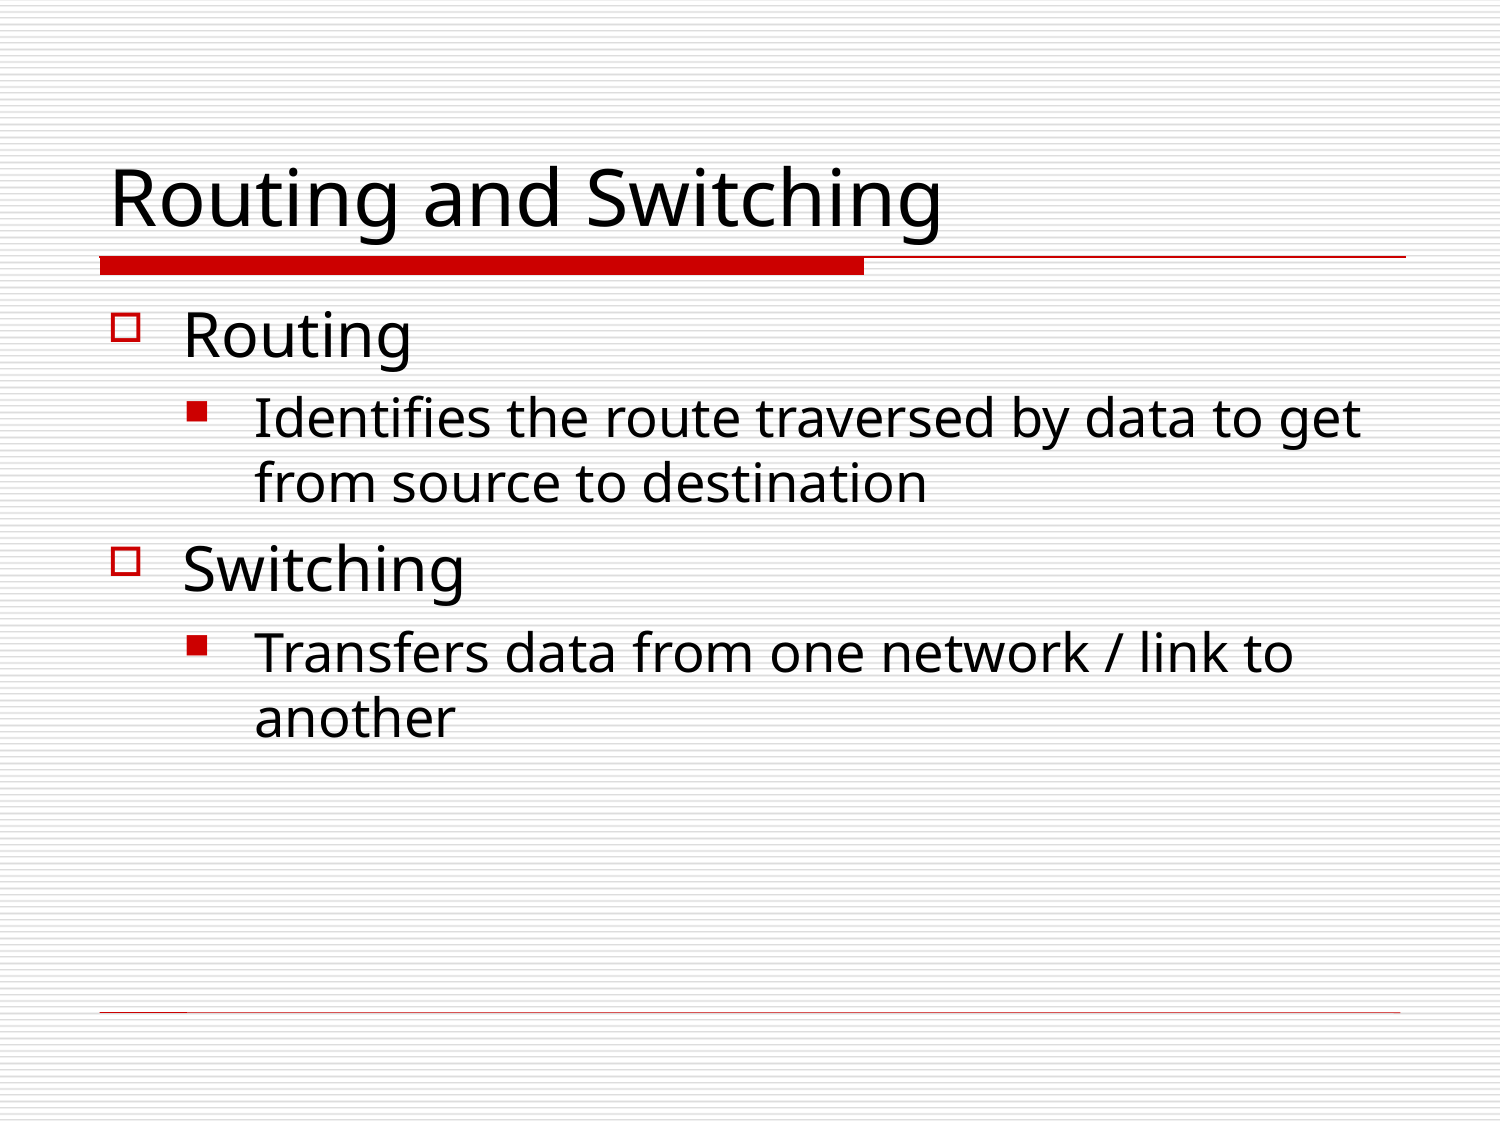

# Routing and Switching
Routing
Identifies the route traversed by data to get from source to destination
Switching
Transfers data from one network / link to another